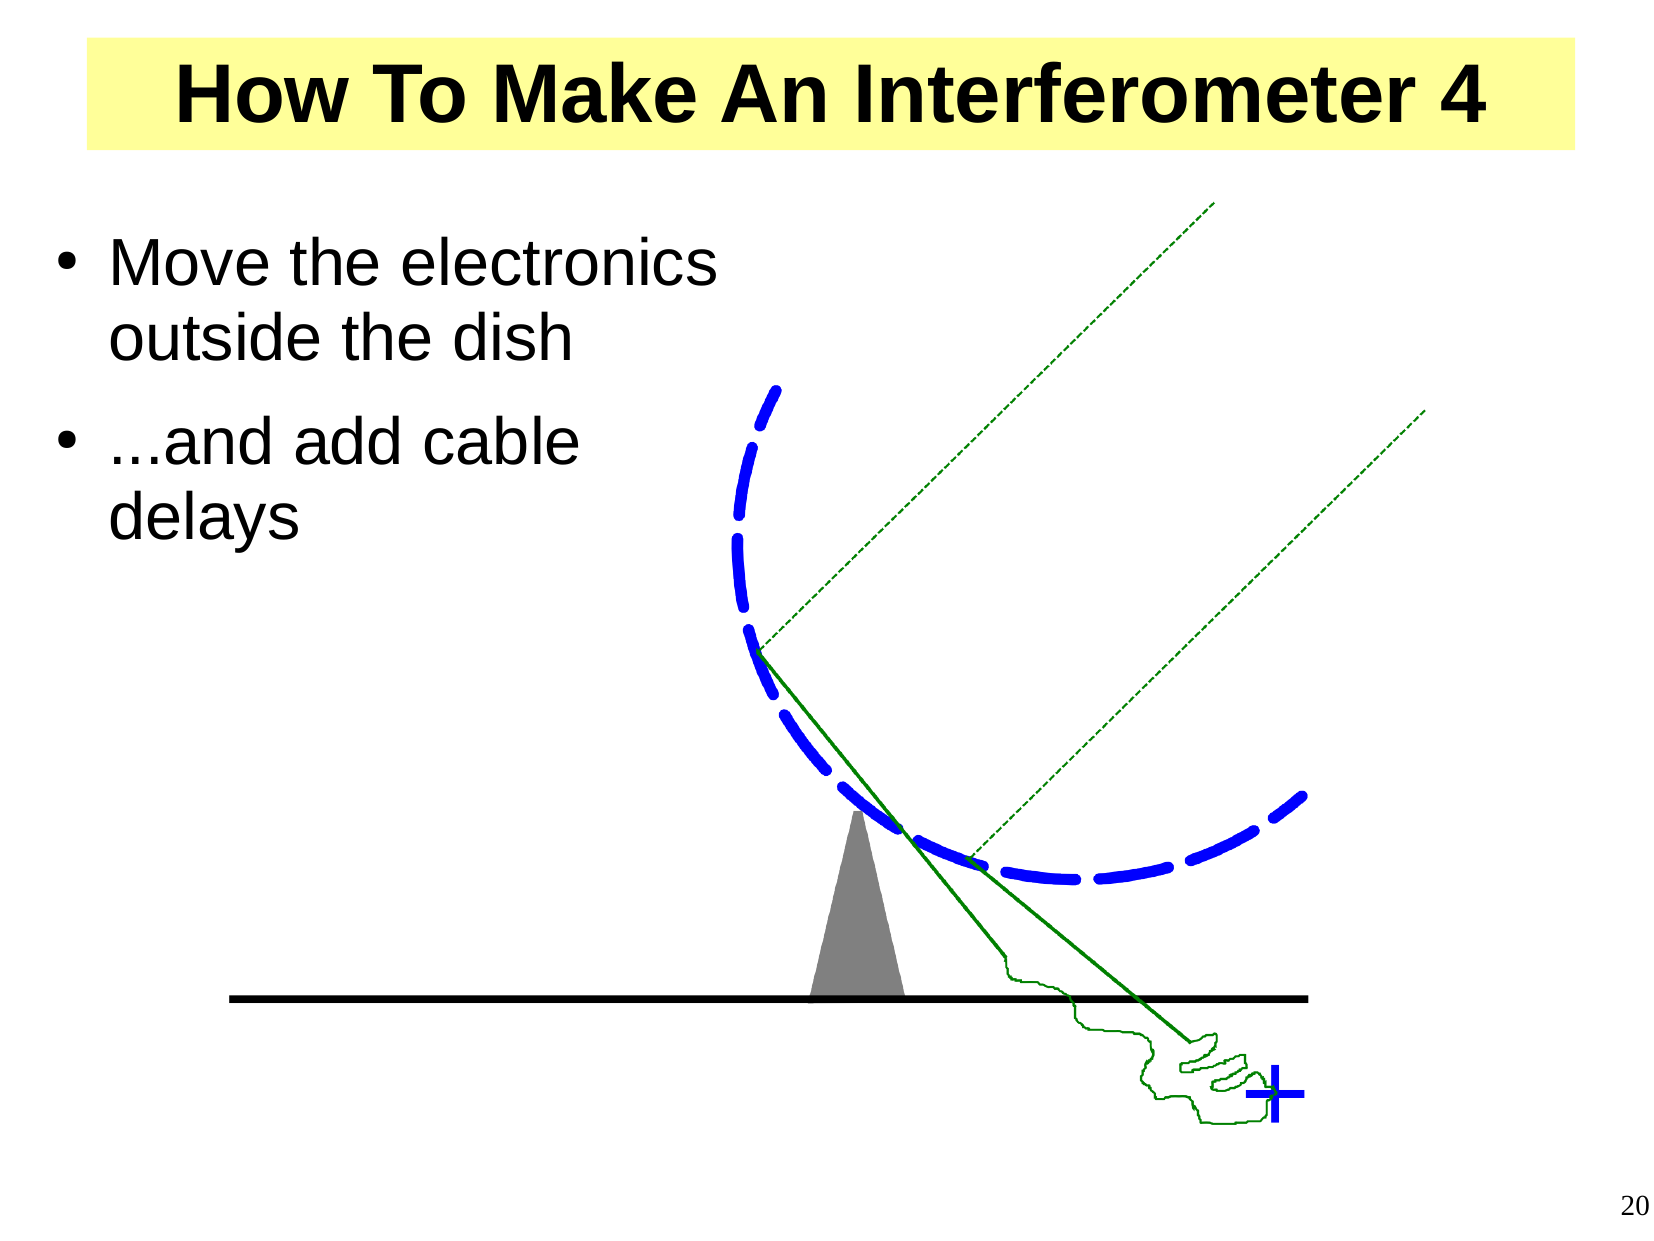

# How To Make An Interferometer 4
Move the electronics outside the dish
...and add cable delays
20